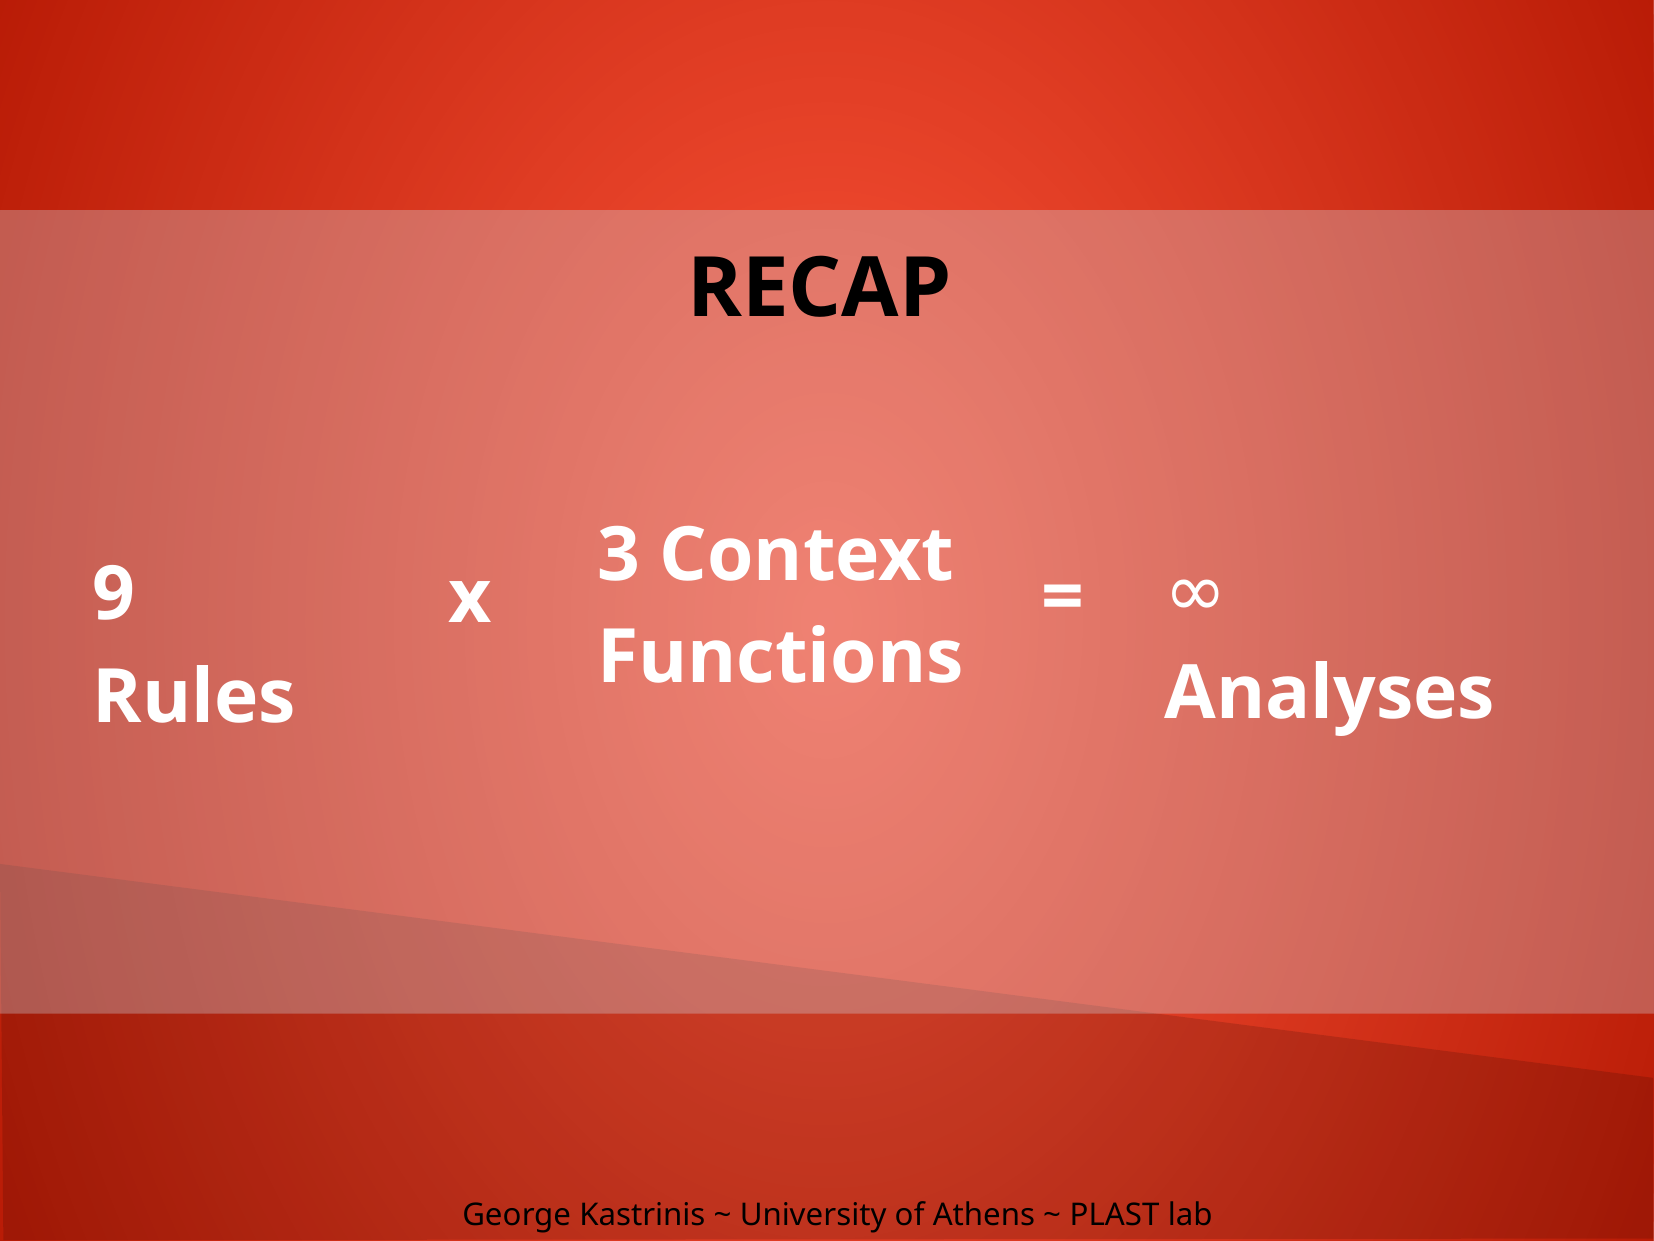

RECAP
3 Context Functions
∞ Analyses
9 Rules
x
=
George Kastrinis ~ University of Athens ~ PLAST lab